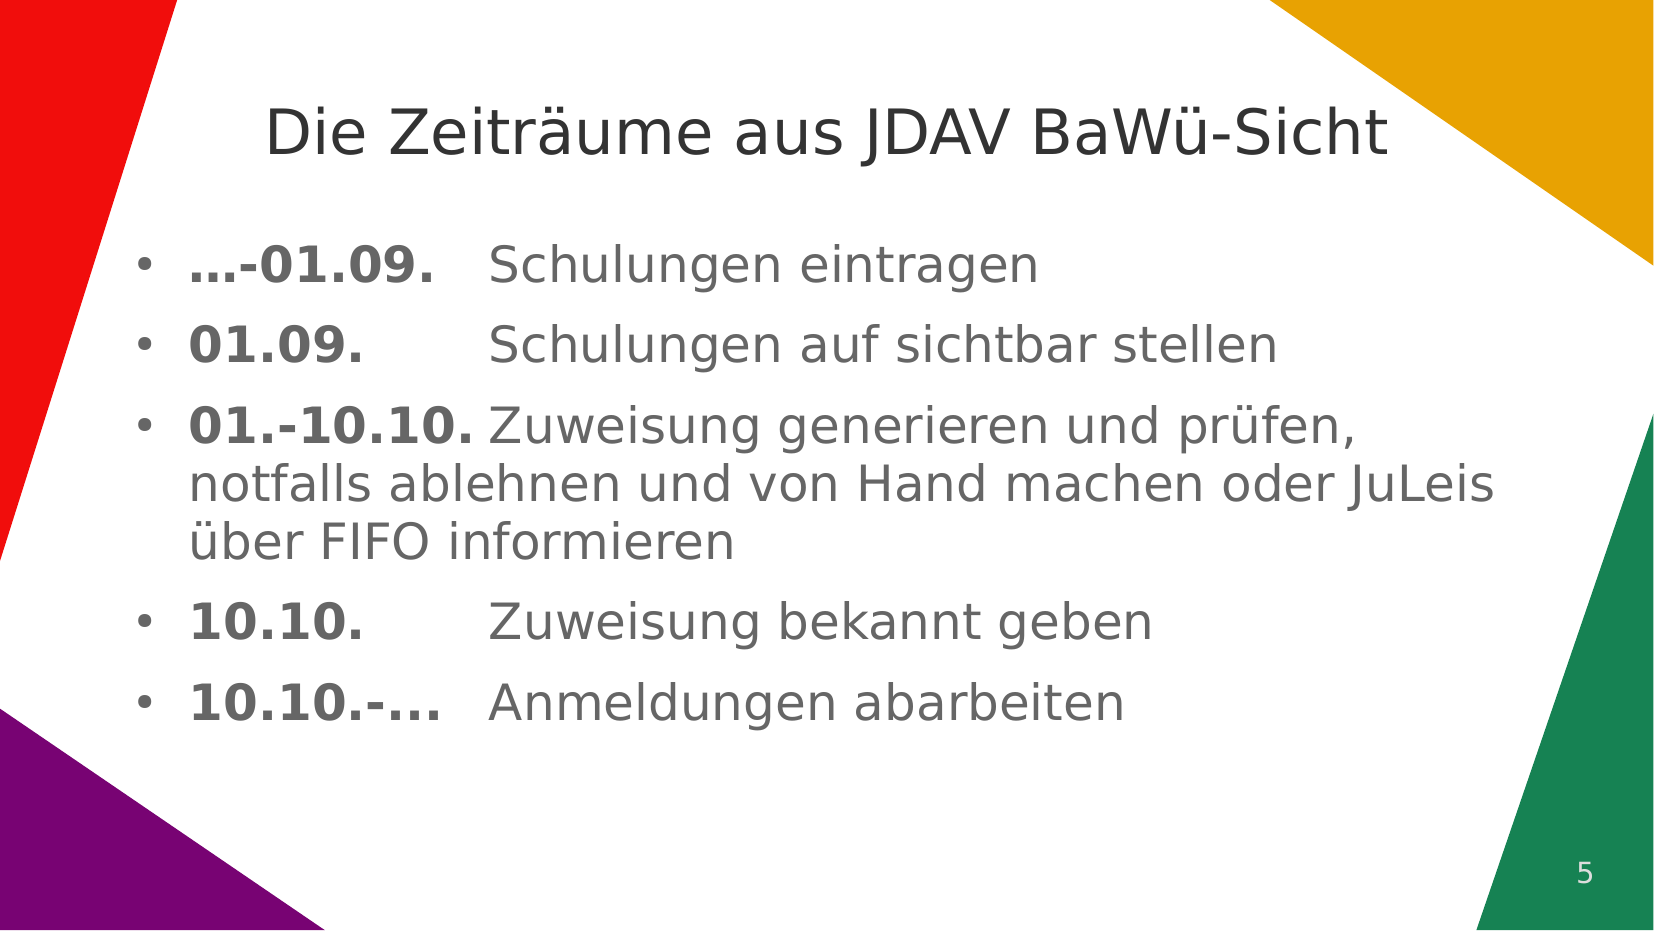

# Die Zeiträume aus JDAV BaWü-Sicht
…-01.09. 	Schulungen eintragen
01.09. 		Schulungen auf sichtbar stellen
01.-10.10.	Zuweisung generieren und prüfen, notfalls ablehnen und von Hand machen oder JuLeis über FIFO informieren
10.10. 		Zuweisung bekannt geben
10.10.-... 	Anmeldungen abarbeiten
5